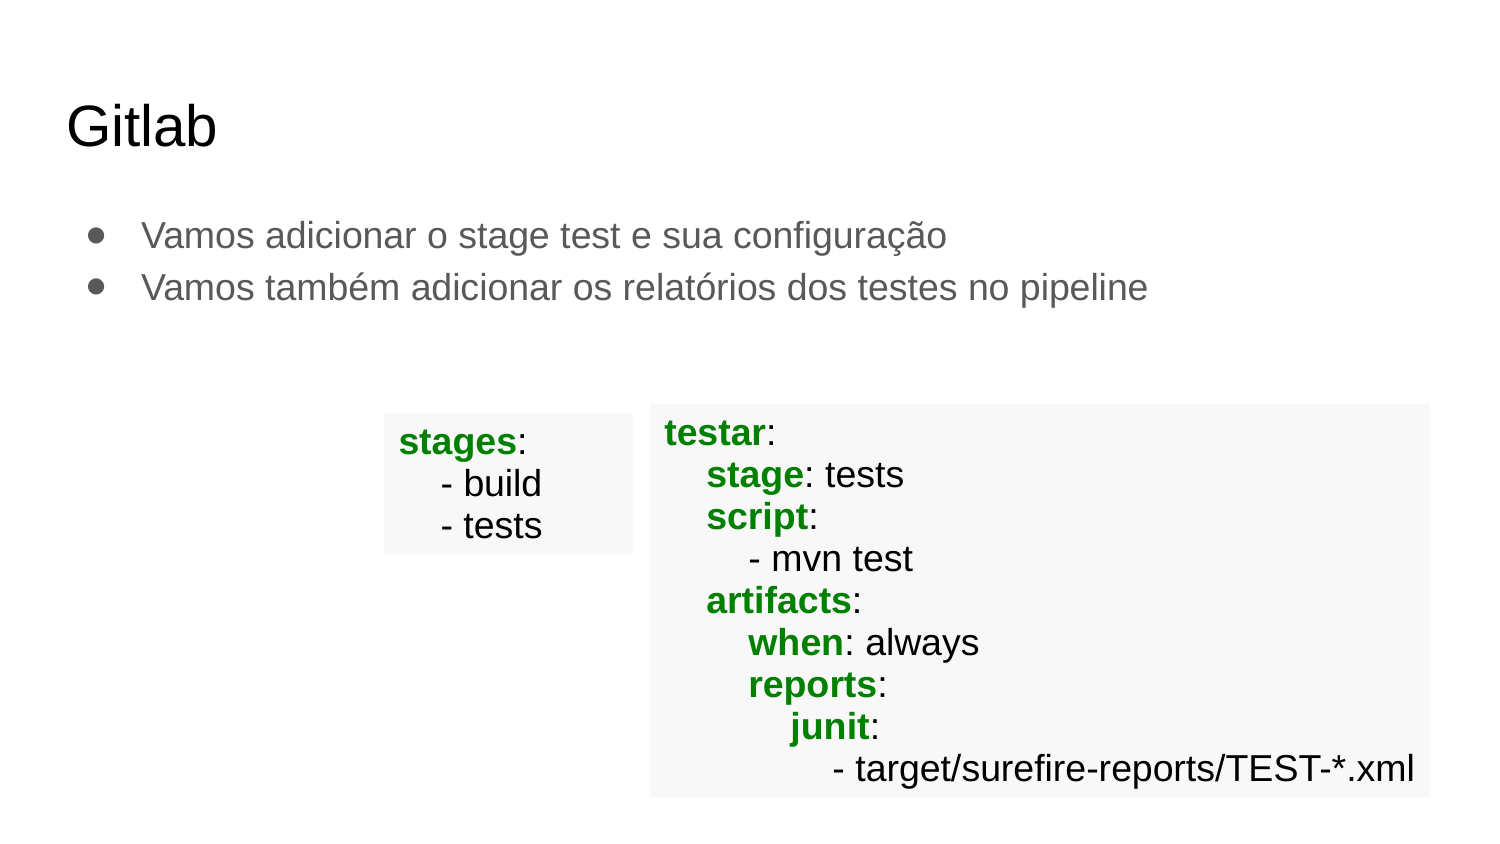

# Gitlab
Vamos adicionar o stage test e sua configuração
Vamos também adicionar os relatórios dos testes no pipeline
testar:
 stage: tests
 script:
 - mvn test
 artifacts:
 when: always
 reports:
 junit:
 - target/surefire-reports/TEST-*.xml
stages:
 - build
 - tests